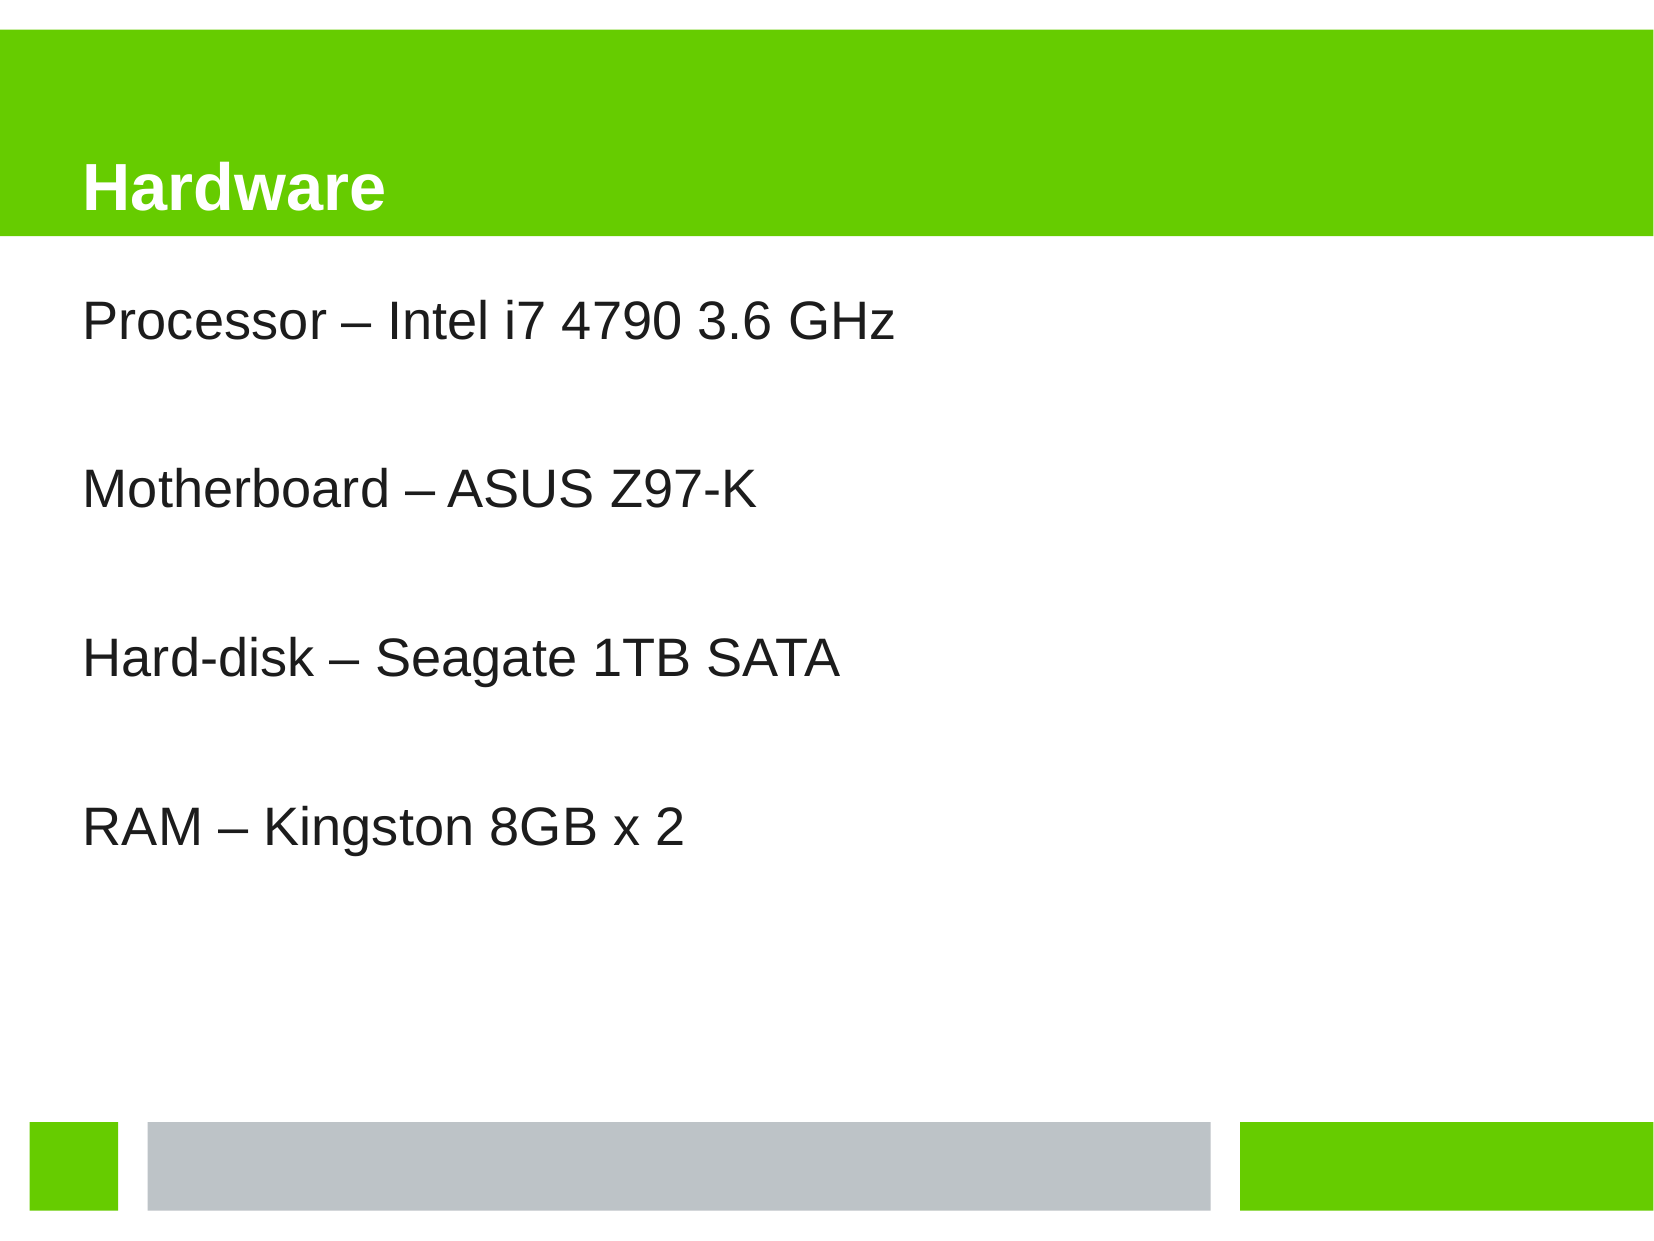

# Hardware
Processor – Intel i7 4790 3.6 GHz
Motherboard – ASUS Z97-K
Hard-disk – Seagate 1TB SATA
RAM – Kingston 8GB x 2